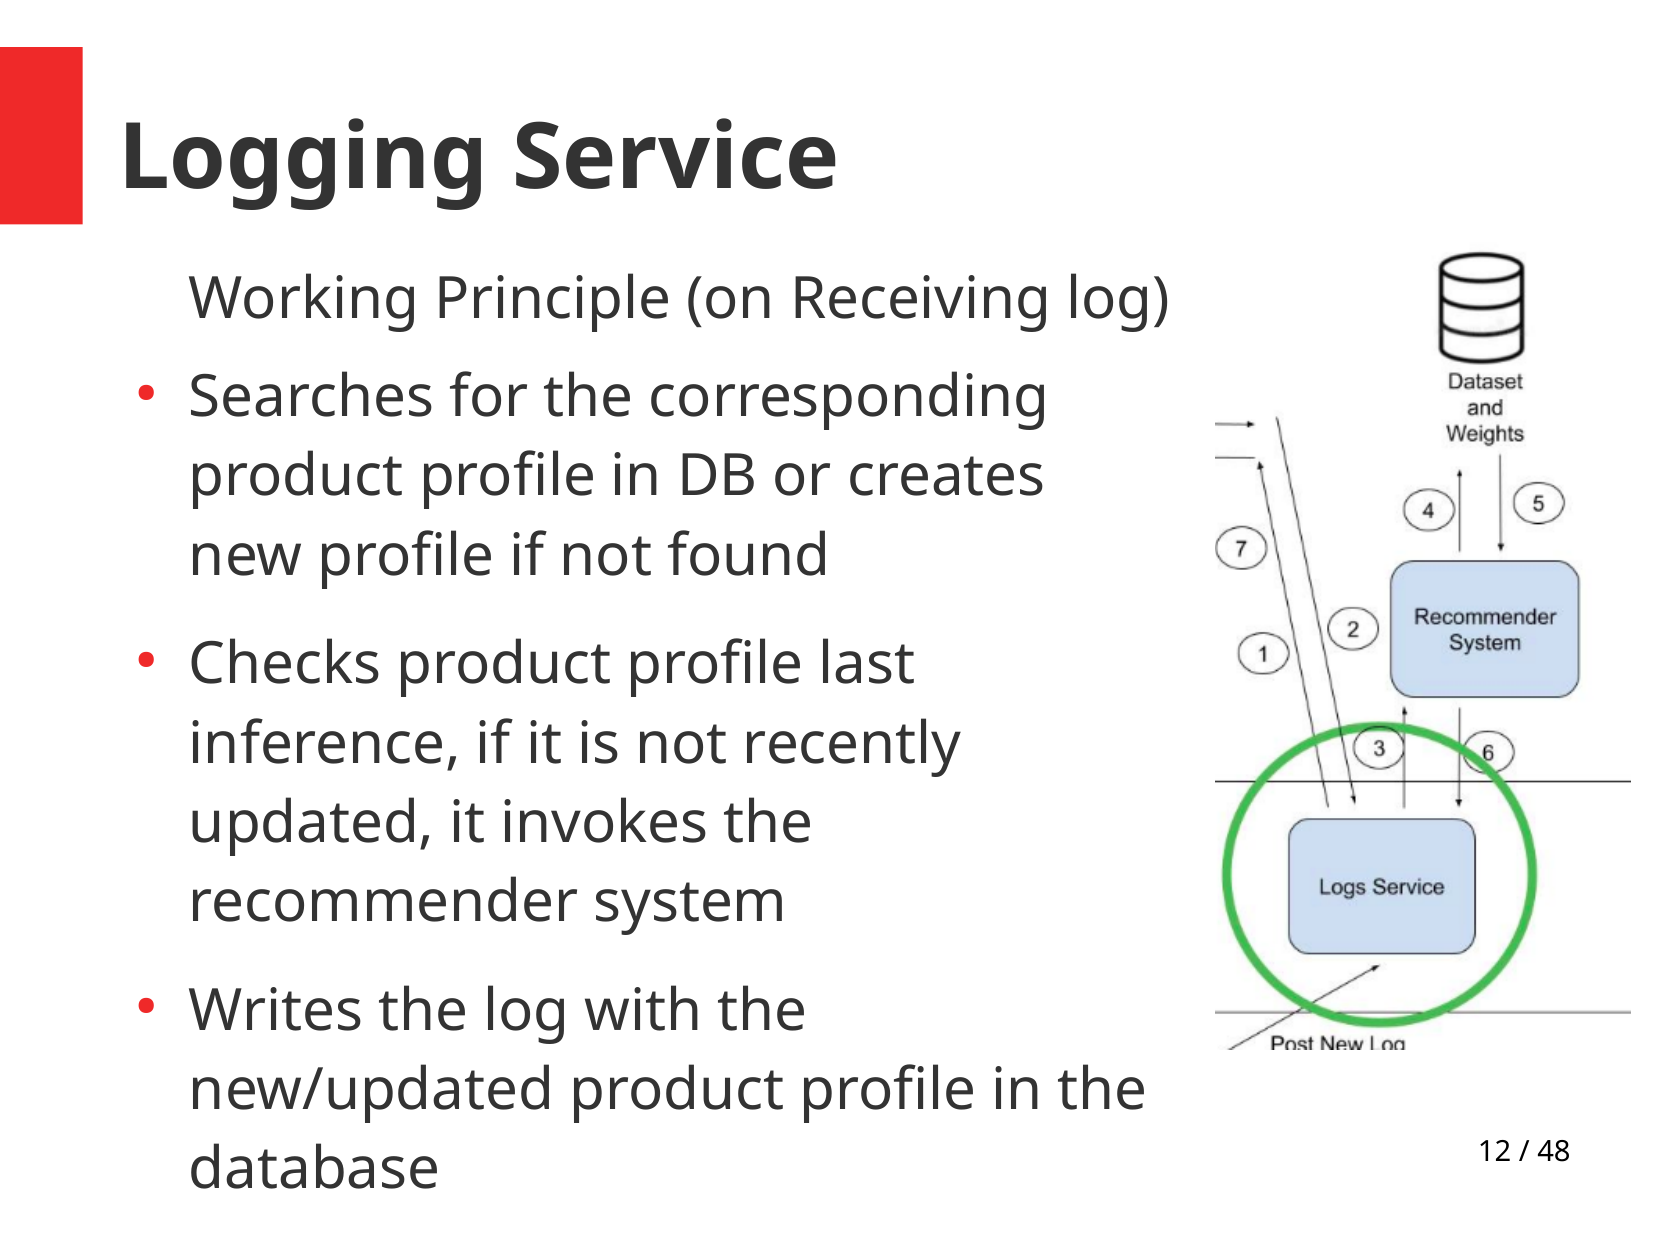

# Logging Service
Working Principle (on Receiving log)
Searches for the corresponding product profile in DB or creates new profile if not found
Checks product profile last inference, if it is not recently updated, it invokes the recommender system
Writes the log with the new/updated product profile in the database
12